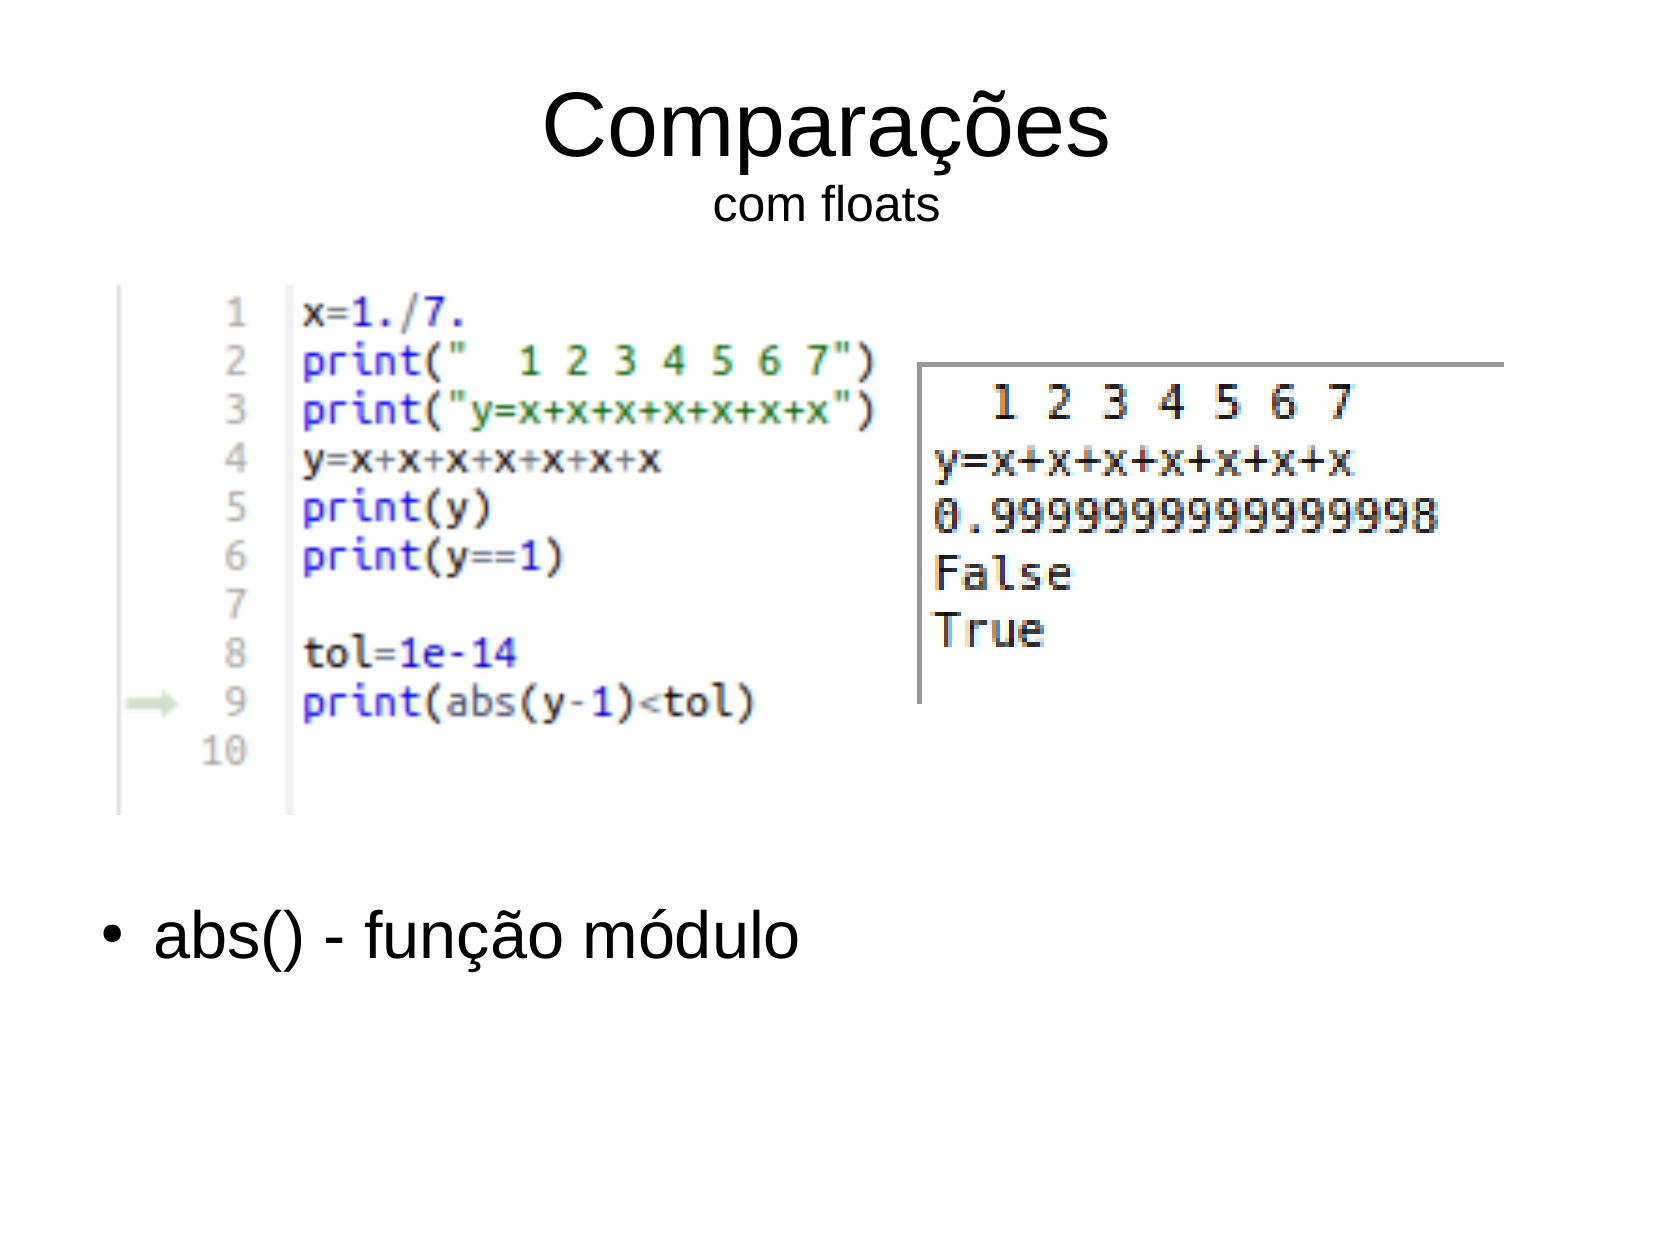

# Comparações com floats
abs() - função módulo